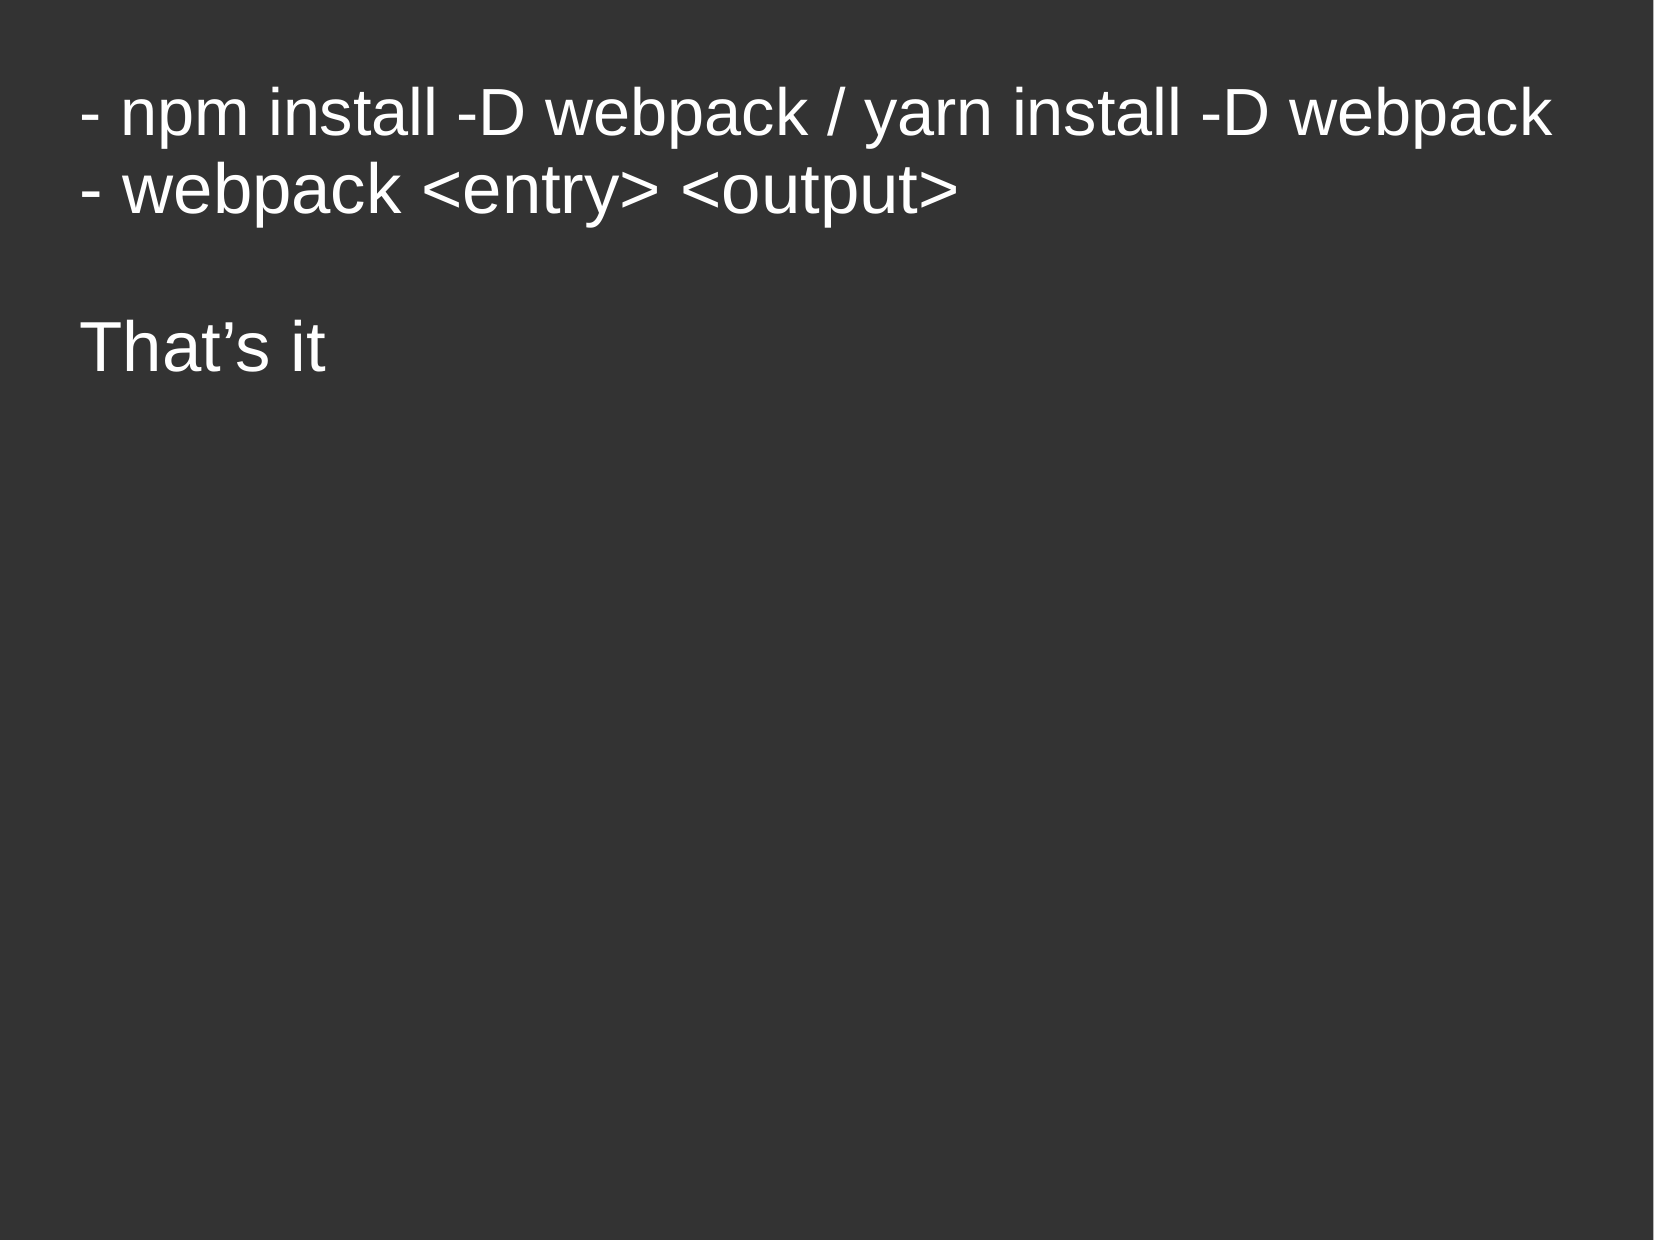

# - npm install -D webpack / yarn install -D webpack - webpack <entry> <output> That’s it